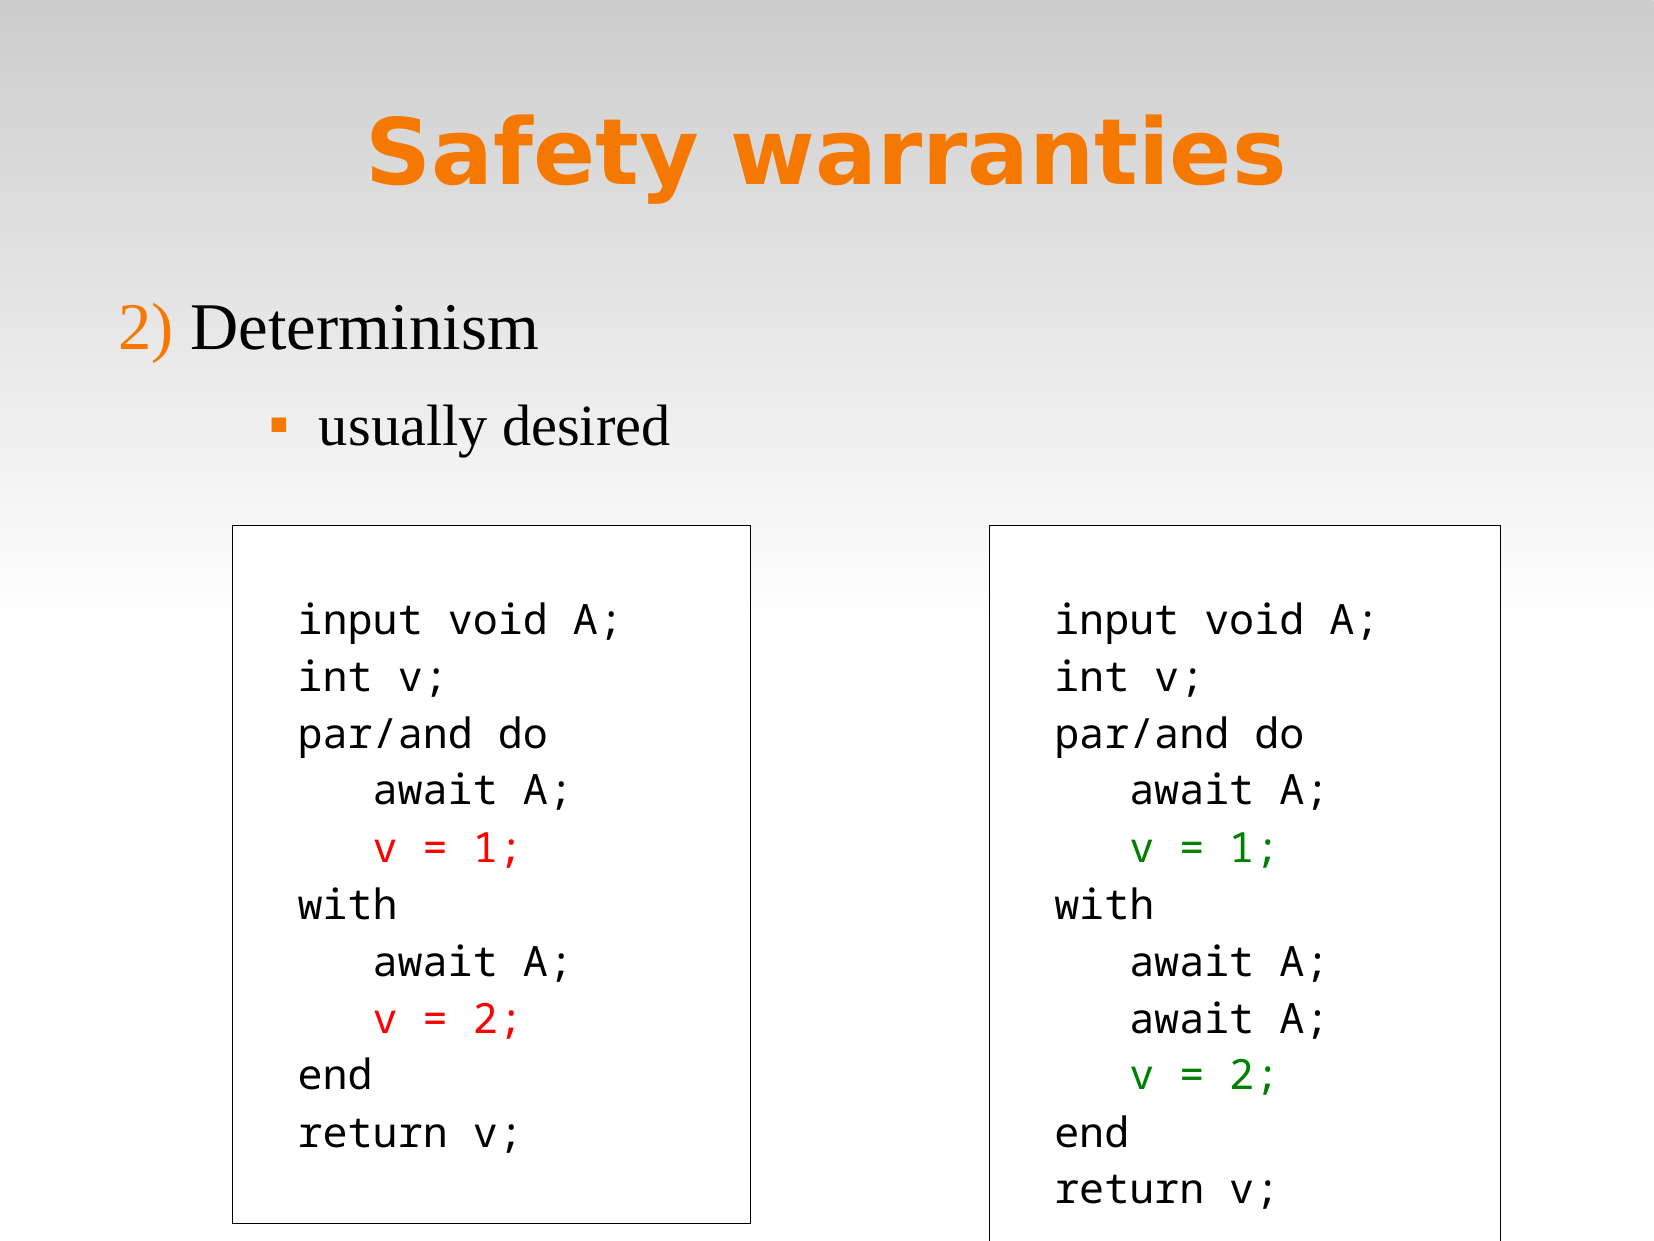

# Safety warranties
 Determinism
usually desired
 input void A;
 int v;
 par/and do
 await A;
 v = 1;
 with
 await A;
 v = 2;
 end
 return v;
 input void A;
 int v;
 par/and do
 await A;
 v = 1;
 with
 await A;
 await A;
 v = 2;
 end
 return v;